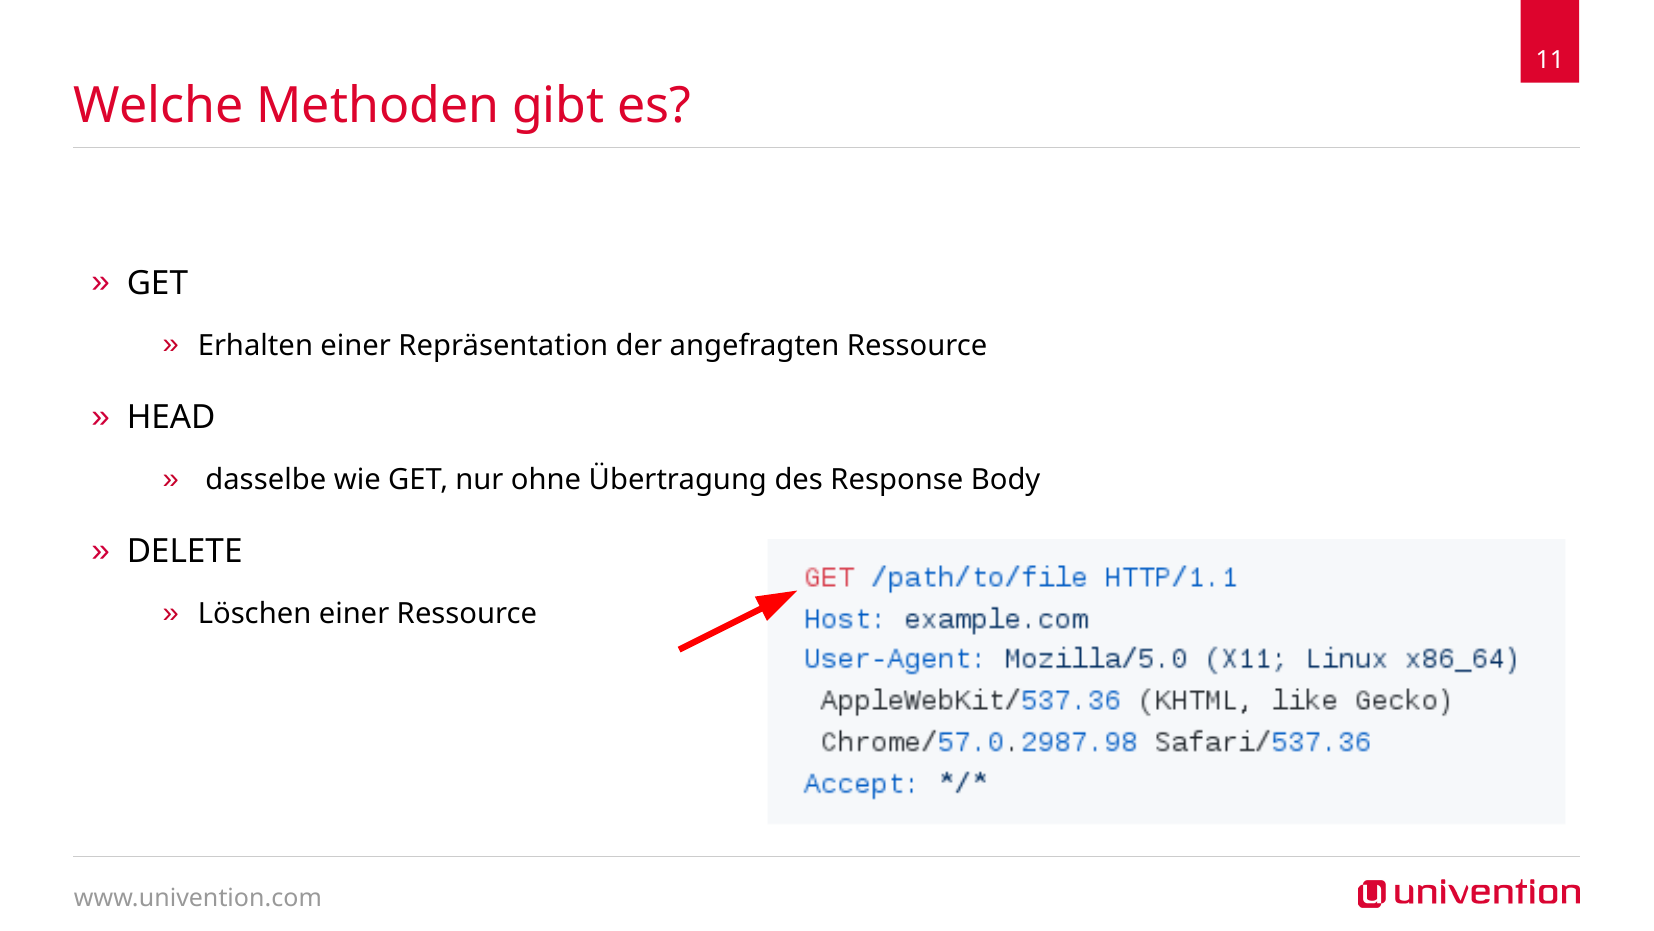

# Welche Methoden gibt es?
GET
Erhalten einer Repräsentation der angefragten Ressource
HEAD
 dasselbe wie GET, nur ohne Übertragung des Response Body
DELETE
Löschen einer Ressource